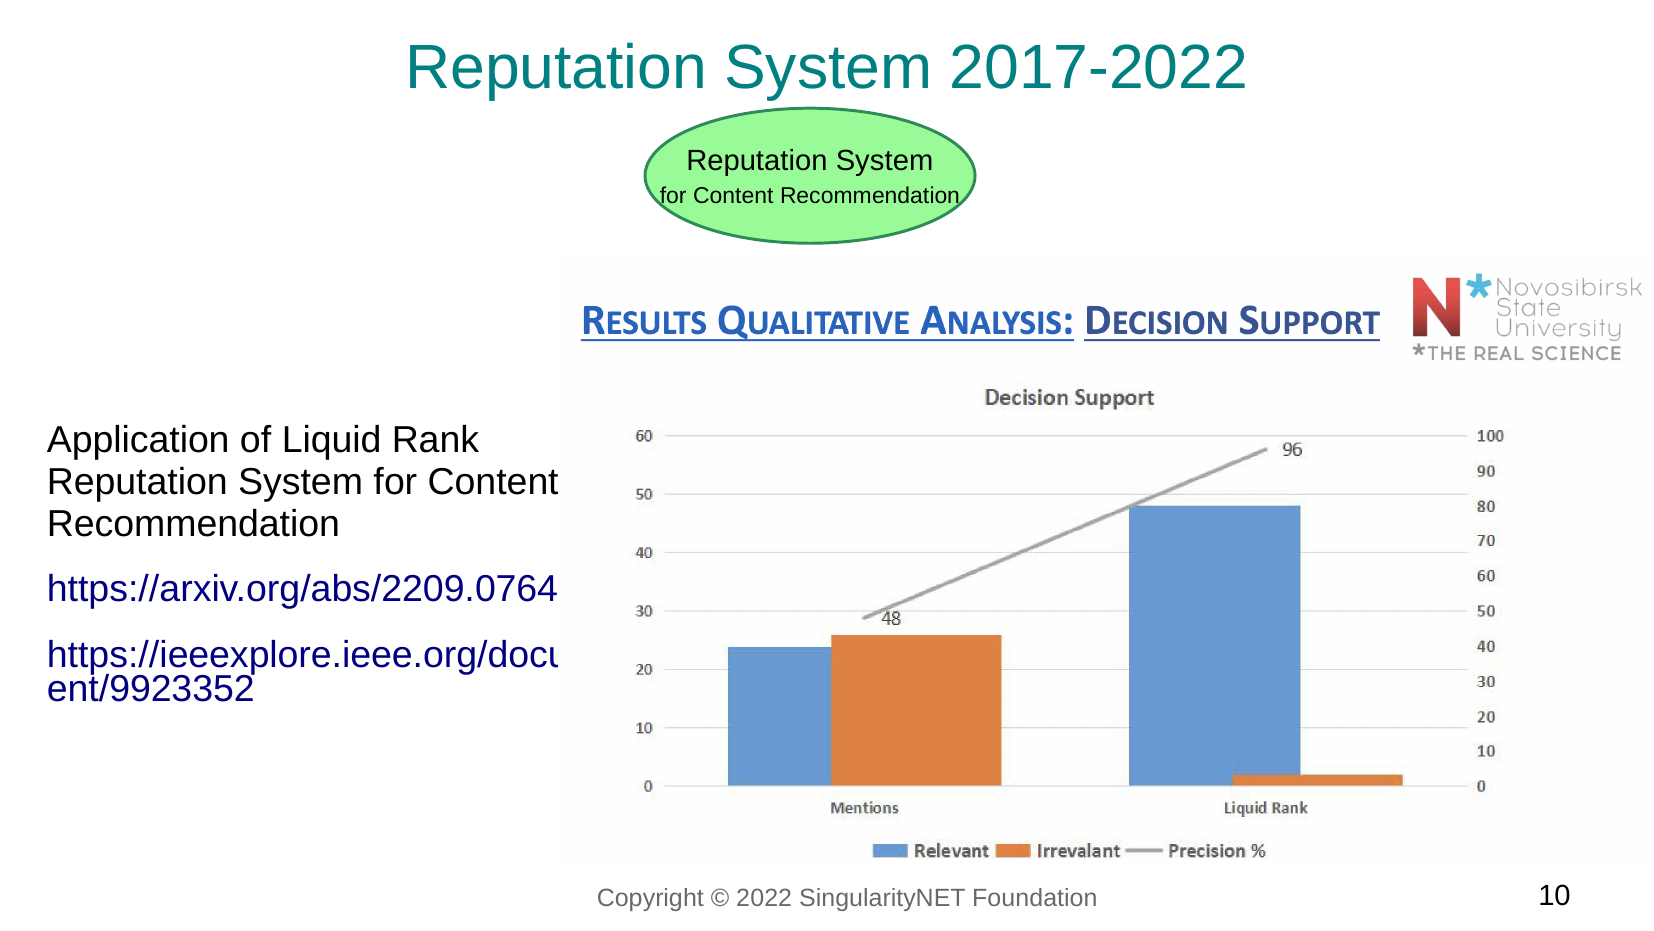

Reputation System 2017-2022
Reputation System
for Content Recommendation
Application of Liquid Rank Reputation System for Content Recommendation
https://arxiv.org/abs/2209.07641
https://ieeexplore.ieee.org/document/9923352
Copyright © 2022 SingularityNET Foundation
10